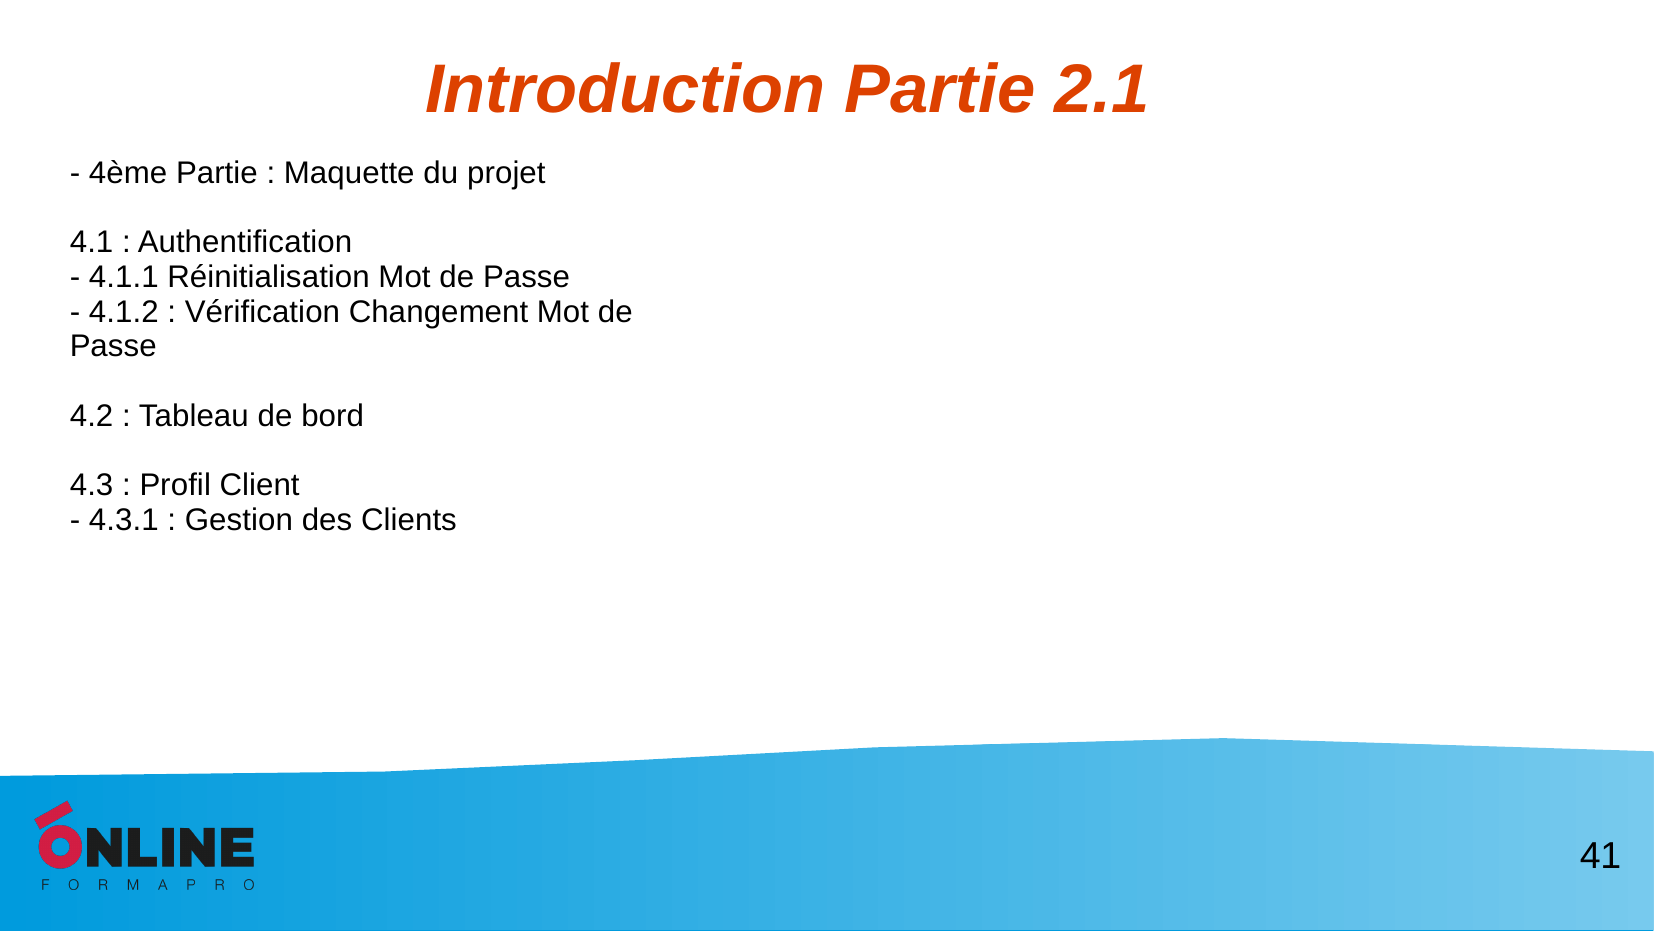

# Introduction Partie 2.1
- 4ème Partie : Maquette du projet
4.1 : Authentification
- 4.1.1 Réinitialisation Mot de Passe
- 4.1.2 : Vérification Changement Mot de Passe
4.2 : Tableau de bord
4.3 : Profil Client
- 4.3.1 : Gestion des Clients